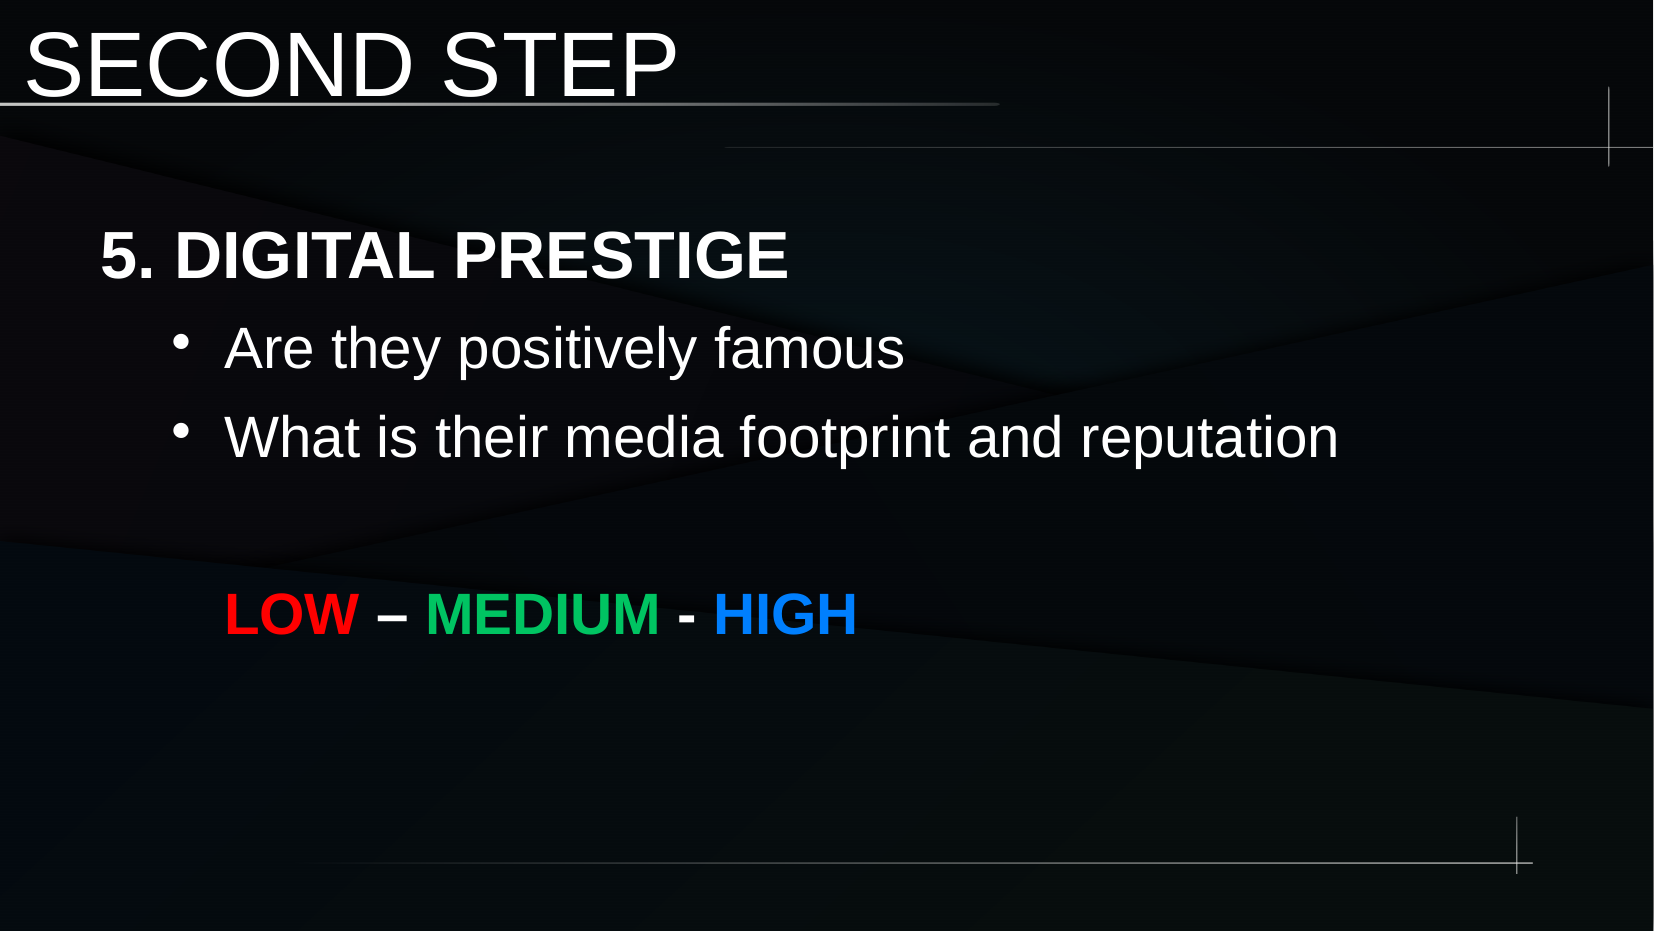

# SECOND STEP
 DIGITAL PRESTIGE
Are they positively famous
What is their media footprint and reputation
LOW – MEDIUM - HIGH